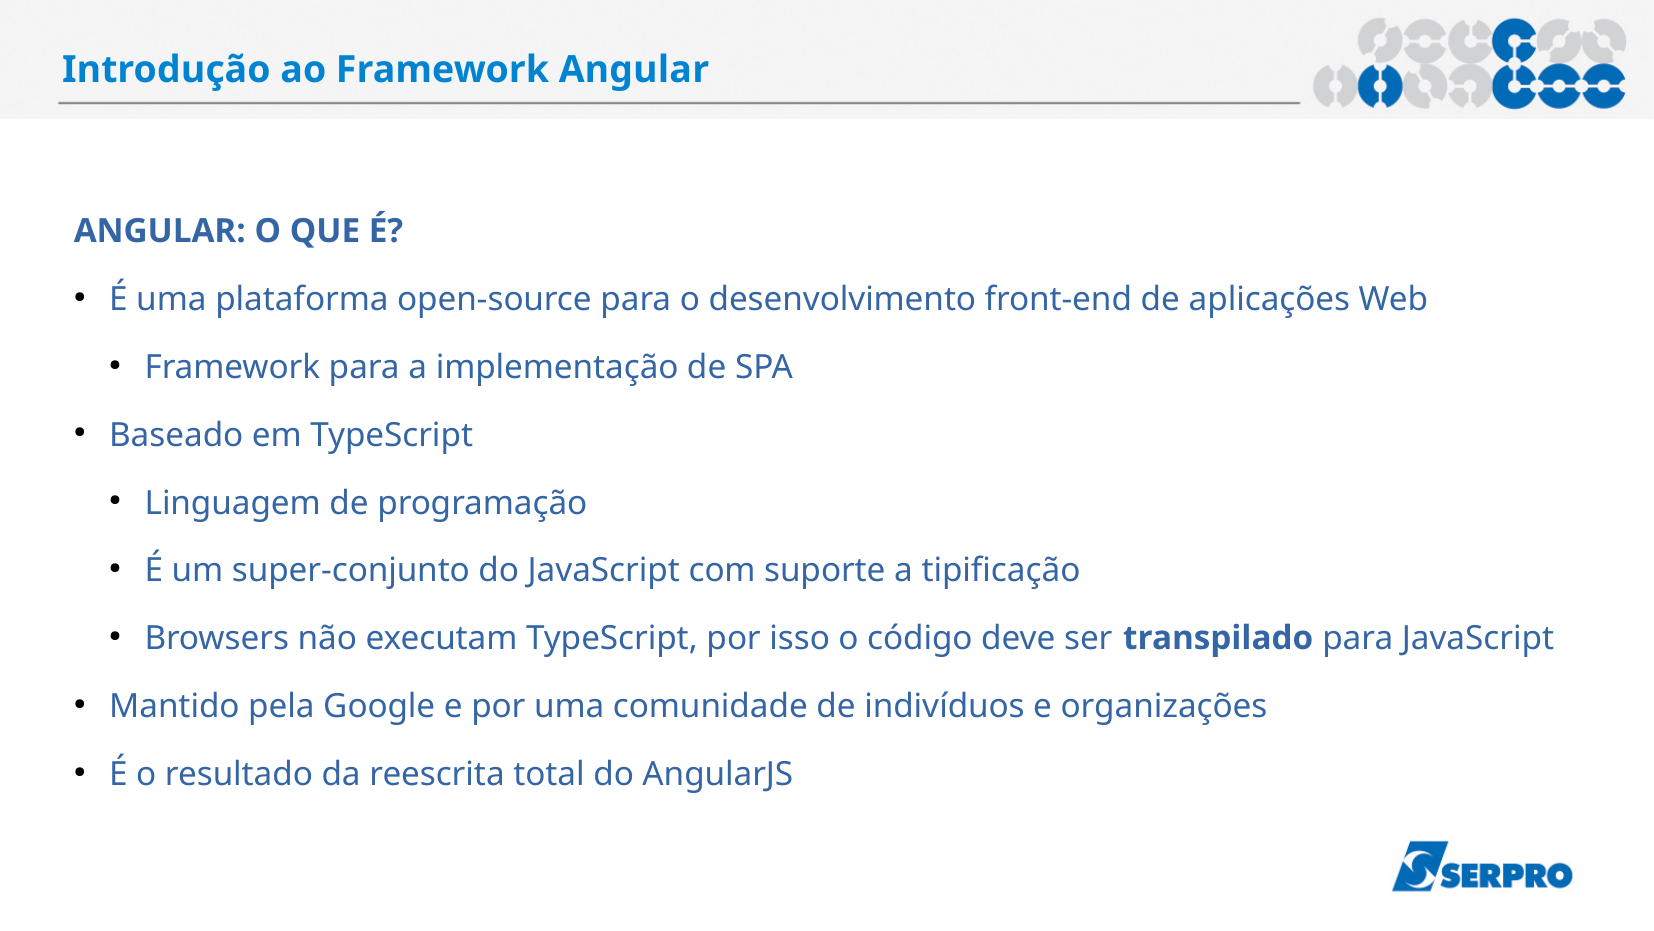

Introdução ao Framework Angular
ANGULAR: O QUE É?
É uma plataforma open-source para o desenvolvimento front-end de aplicações Web
Framework para a implementação de SPA
Baseado em TypeScript
Linguagem de programação
É um super-conjunto do JavaScript com suporte a tipificação
Browsers não executam TypeScript, por isso o código deve ser transpilado para JavaScript
Mantido pela Google e por uma comunidade de indivíduos e organizações
É o resultado da reescrita total do AngularJS